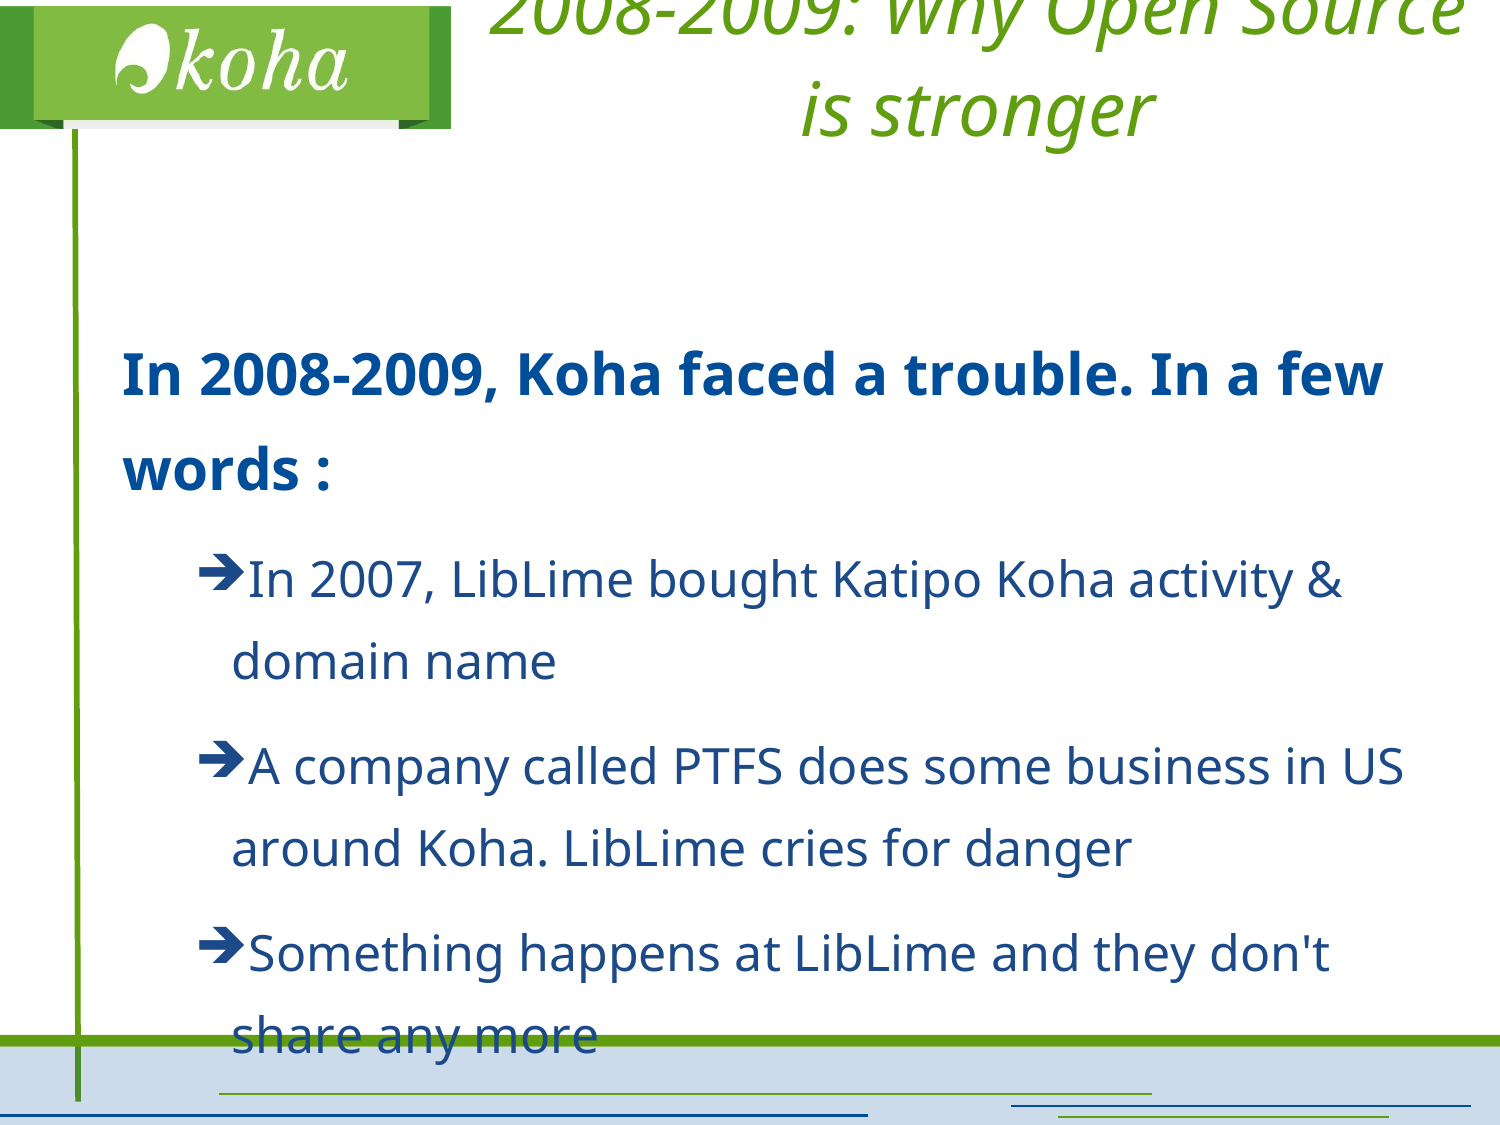

# 2008-2009: Why Open Source is stronger
In 2008-2009, Koha faced a trouble. In a few words :
In 2007, LibLime bought Katipo Koha activity & domain name
A company called PTFS does some business in US around Koha. LibLime cries for danger
Something happens at LibLime and they don't share any more